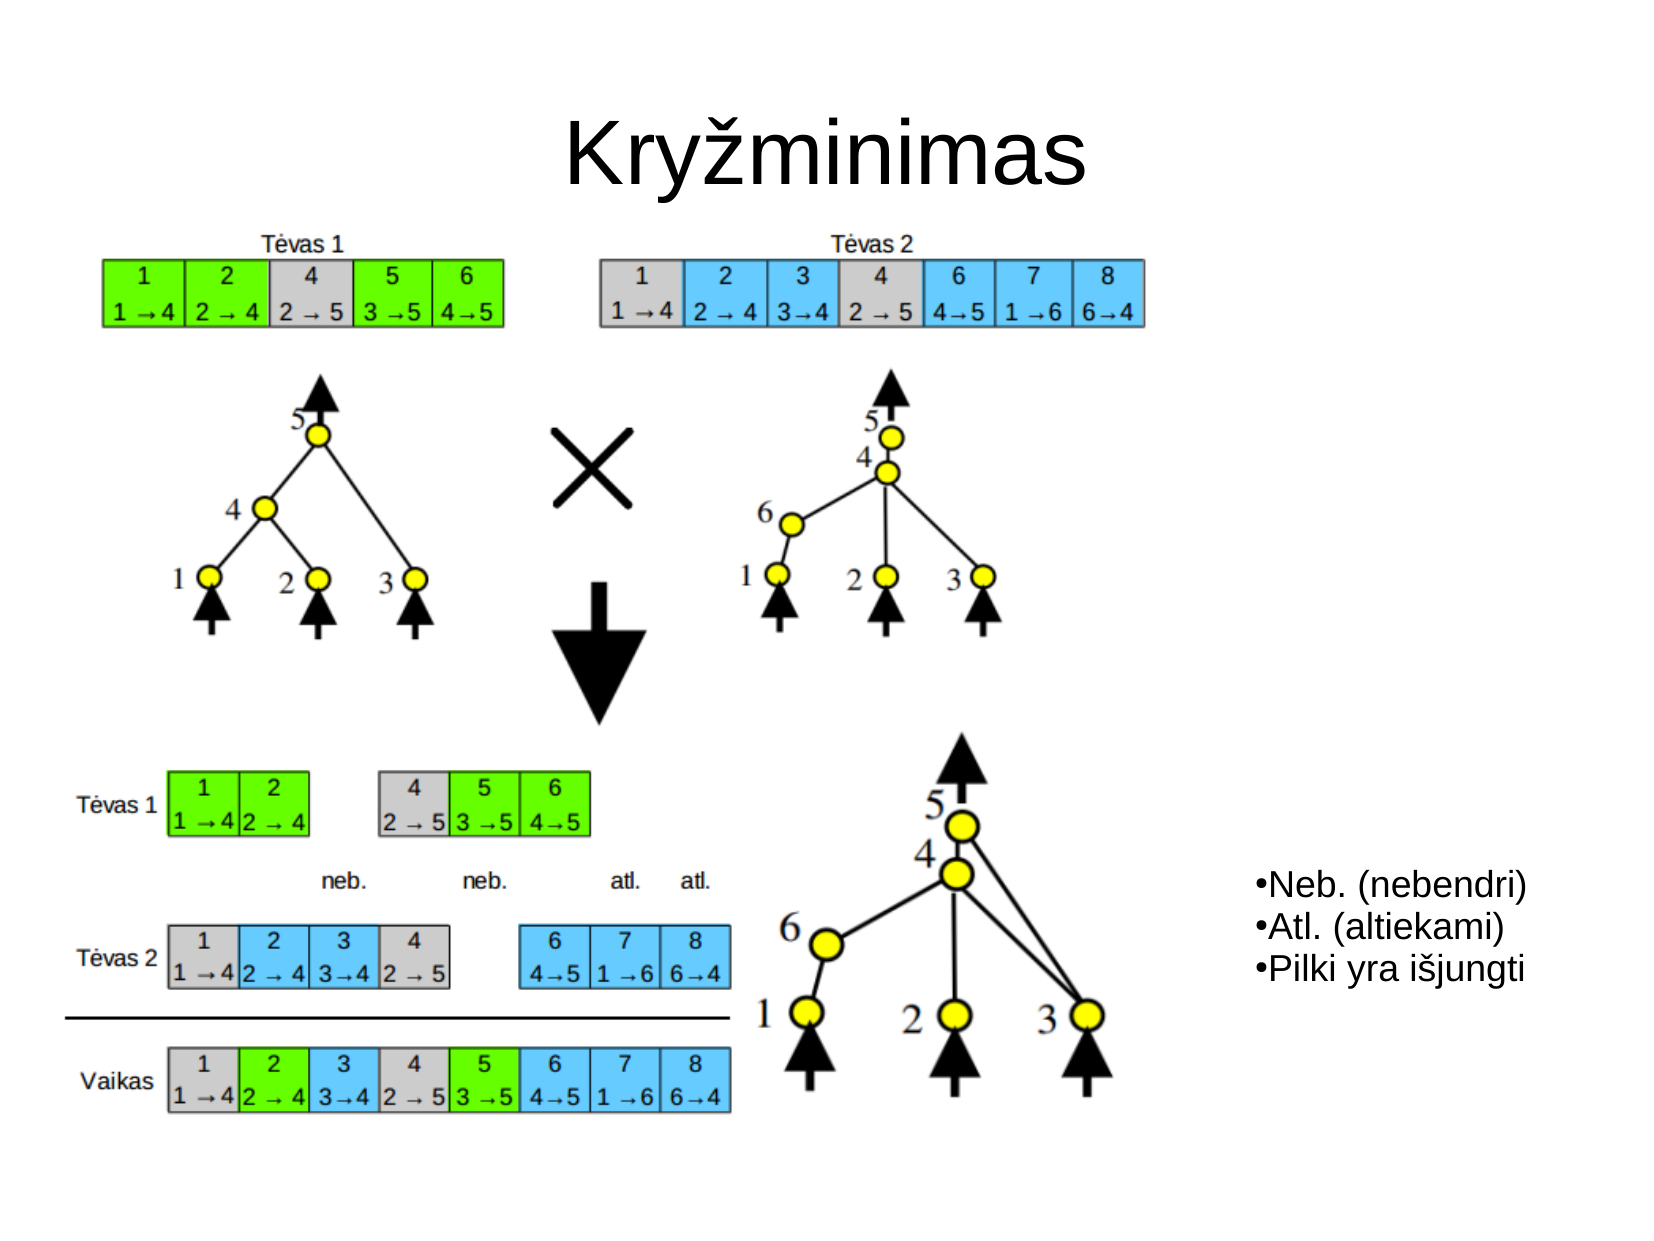

# Kryžminimas
Neb. (nebendri)
Atl. (altiekami)
Pilki yra išjungti